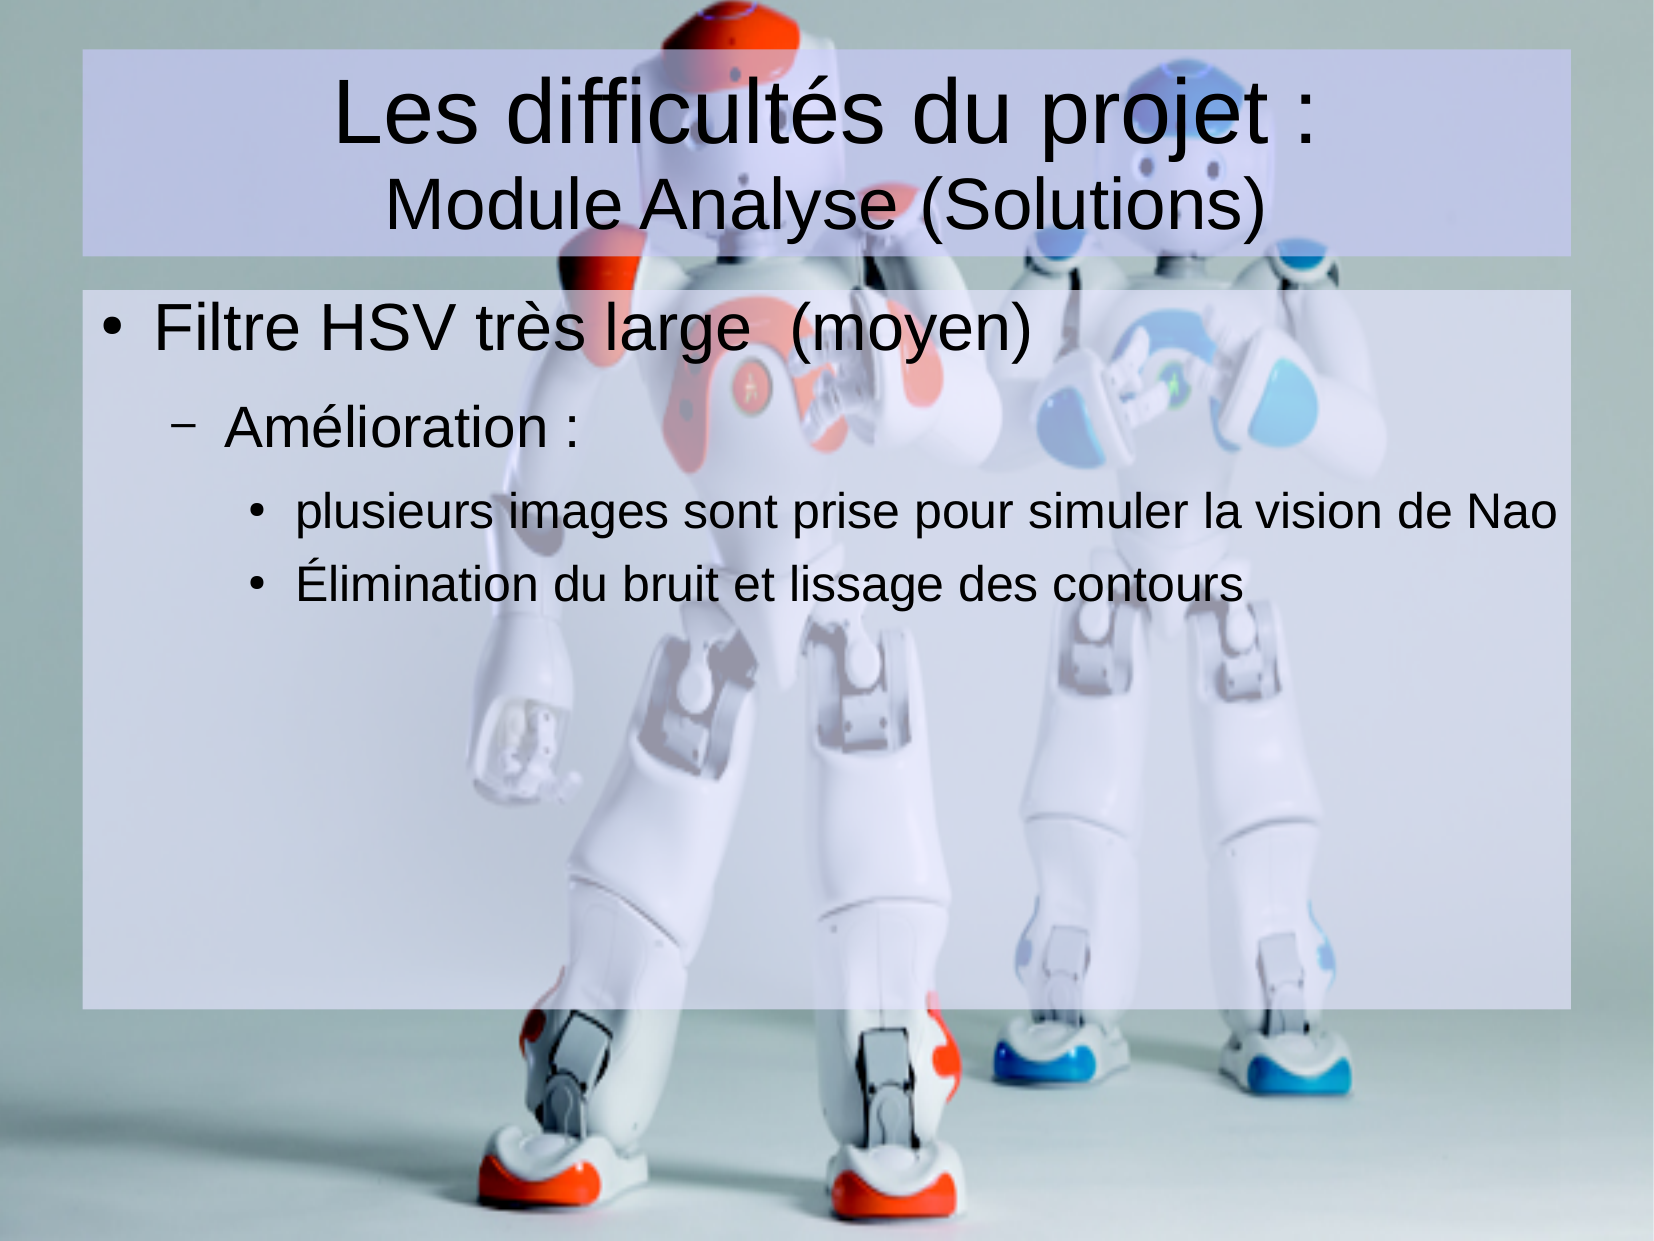

# Les difficultés du projet : Module Analyse (Solutions)
Filtre HSV très large (moyen)
Amélioration :
plusieurs images sont prise pour simuler la vision de Nao
Élimination du bruit et lissage des contours